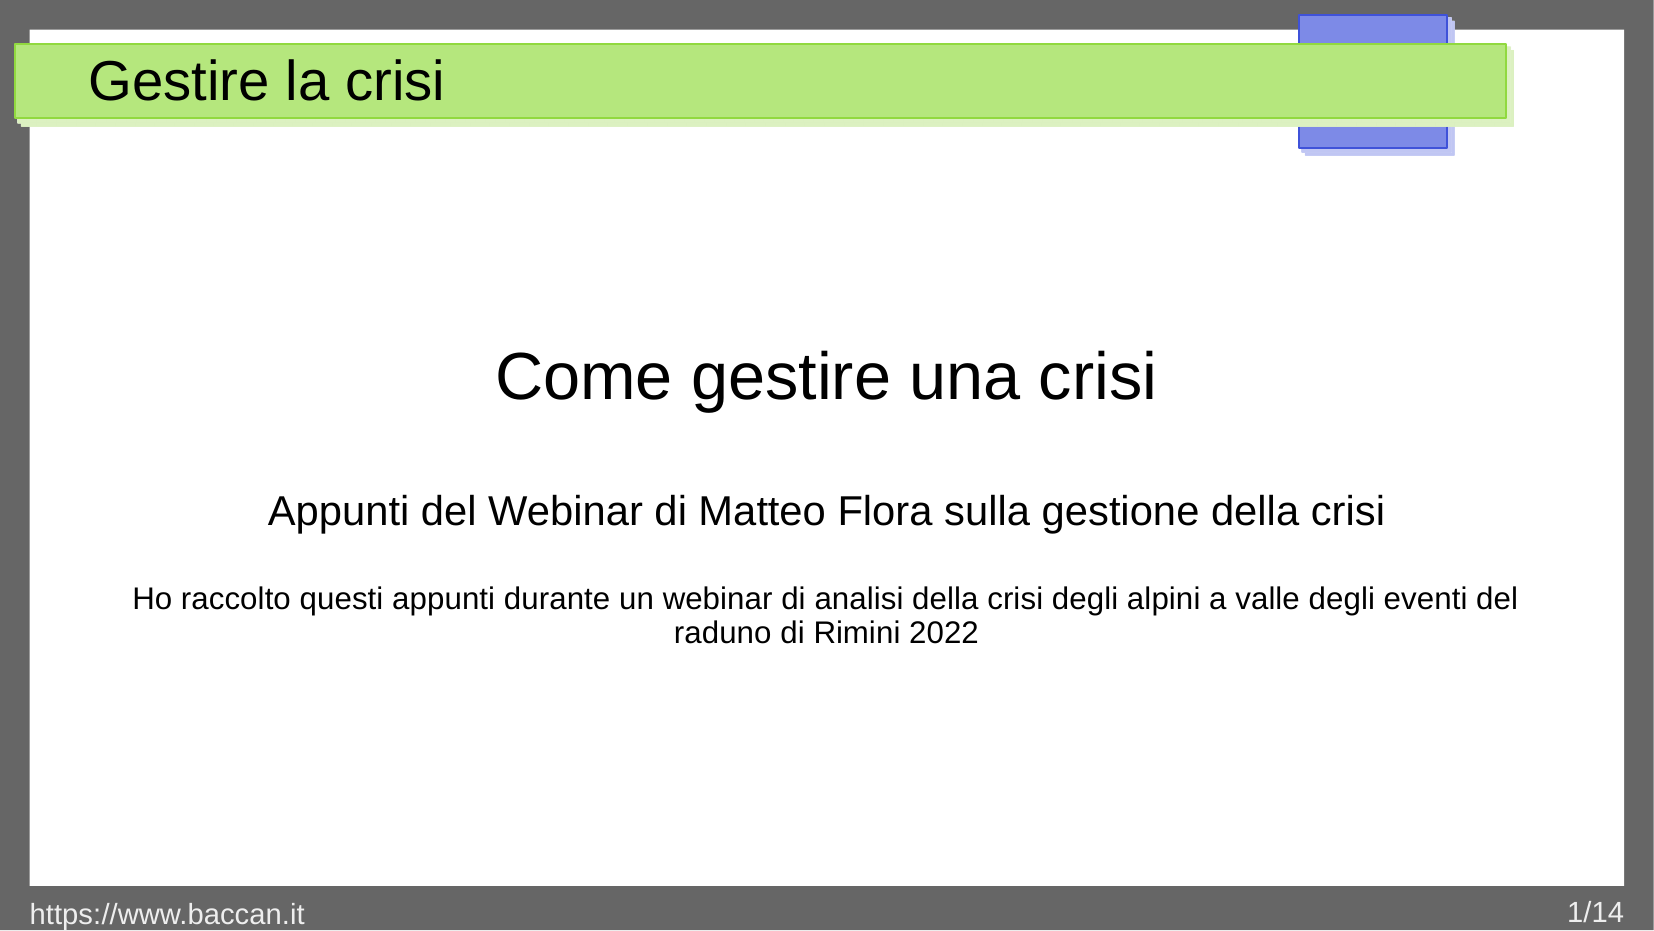

# Gestire la crisi
Come gestire una crisi
Appunti del Webinar di Matteo Flora sulla gestione della crisi
Ho raccolto questi appunti durante un webinar di analisi della crisi degli alpini a valle degli eventi del raduno di Rimini 2022
1
https://www.baccan.it